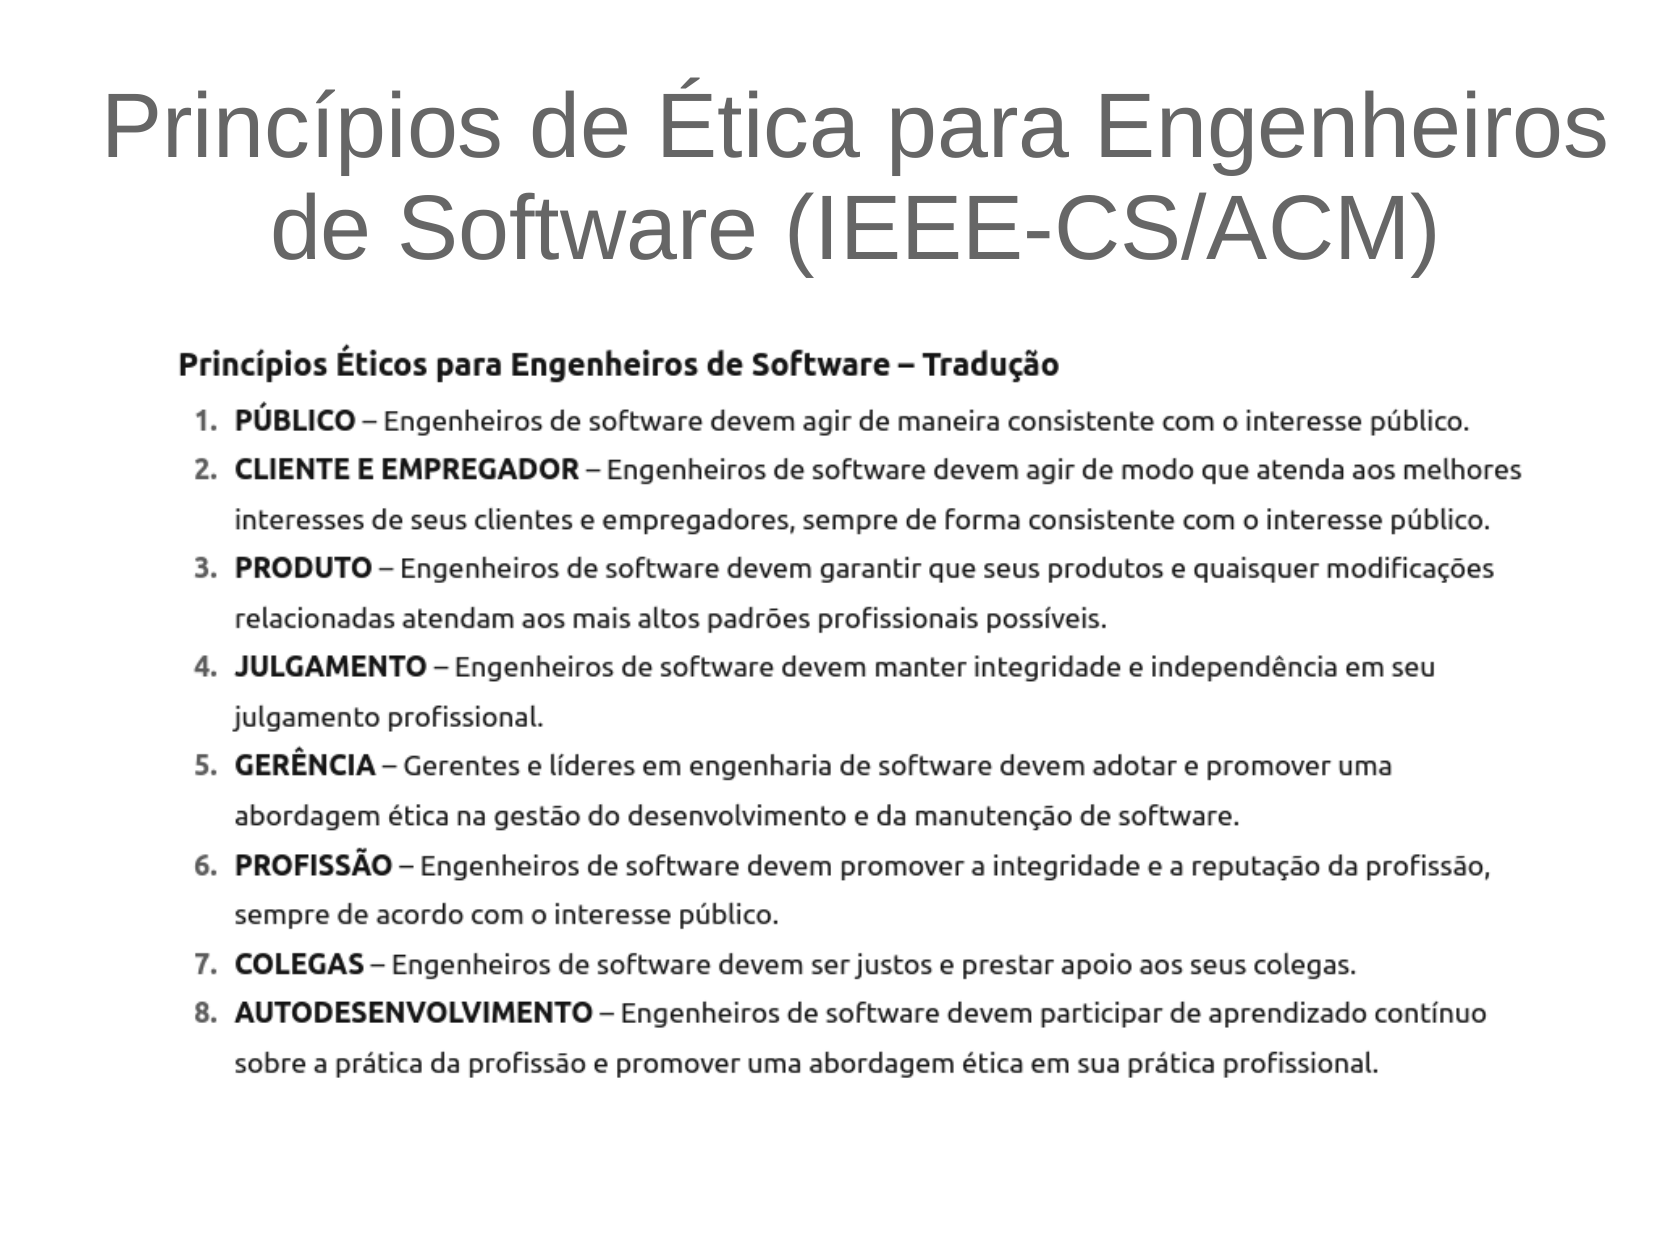

# Princípios de Ética para Engenheiros de Software (IEEE-CS/ACM)